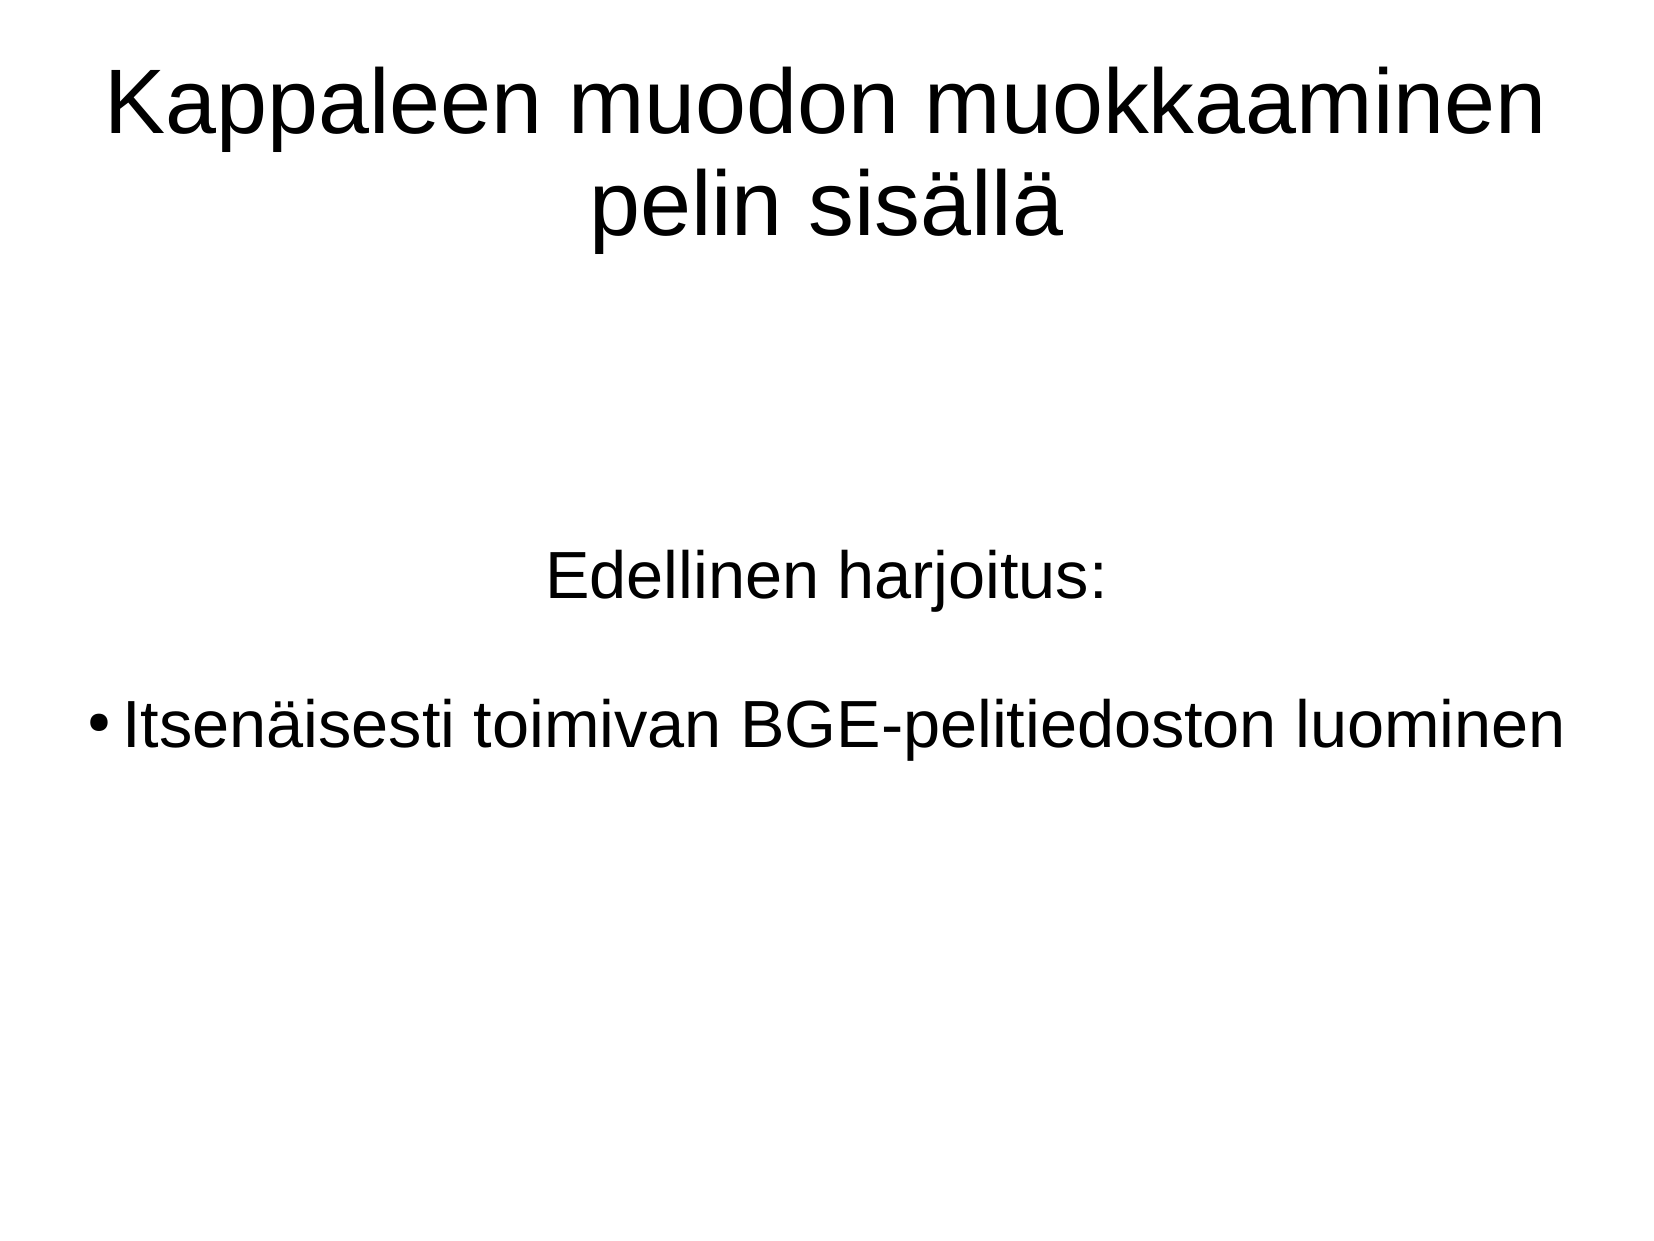

# Kappaleen muodon muokkaaminen pelin sisällä
Edellinen harjoitus:
Itsenäisesti toimivan BGE-pelitiedoston luominen